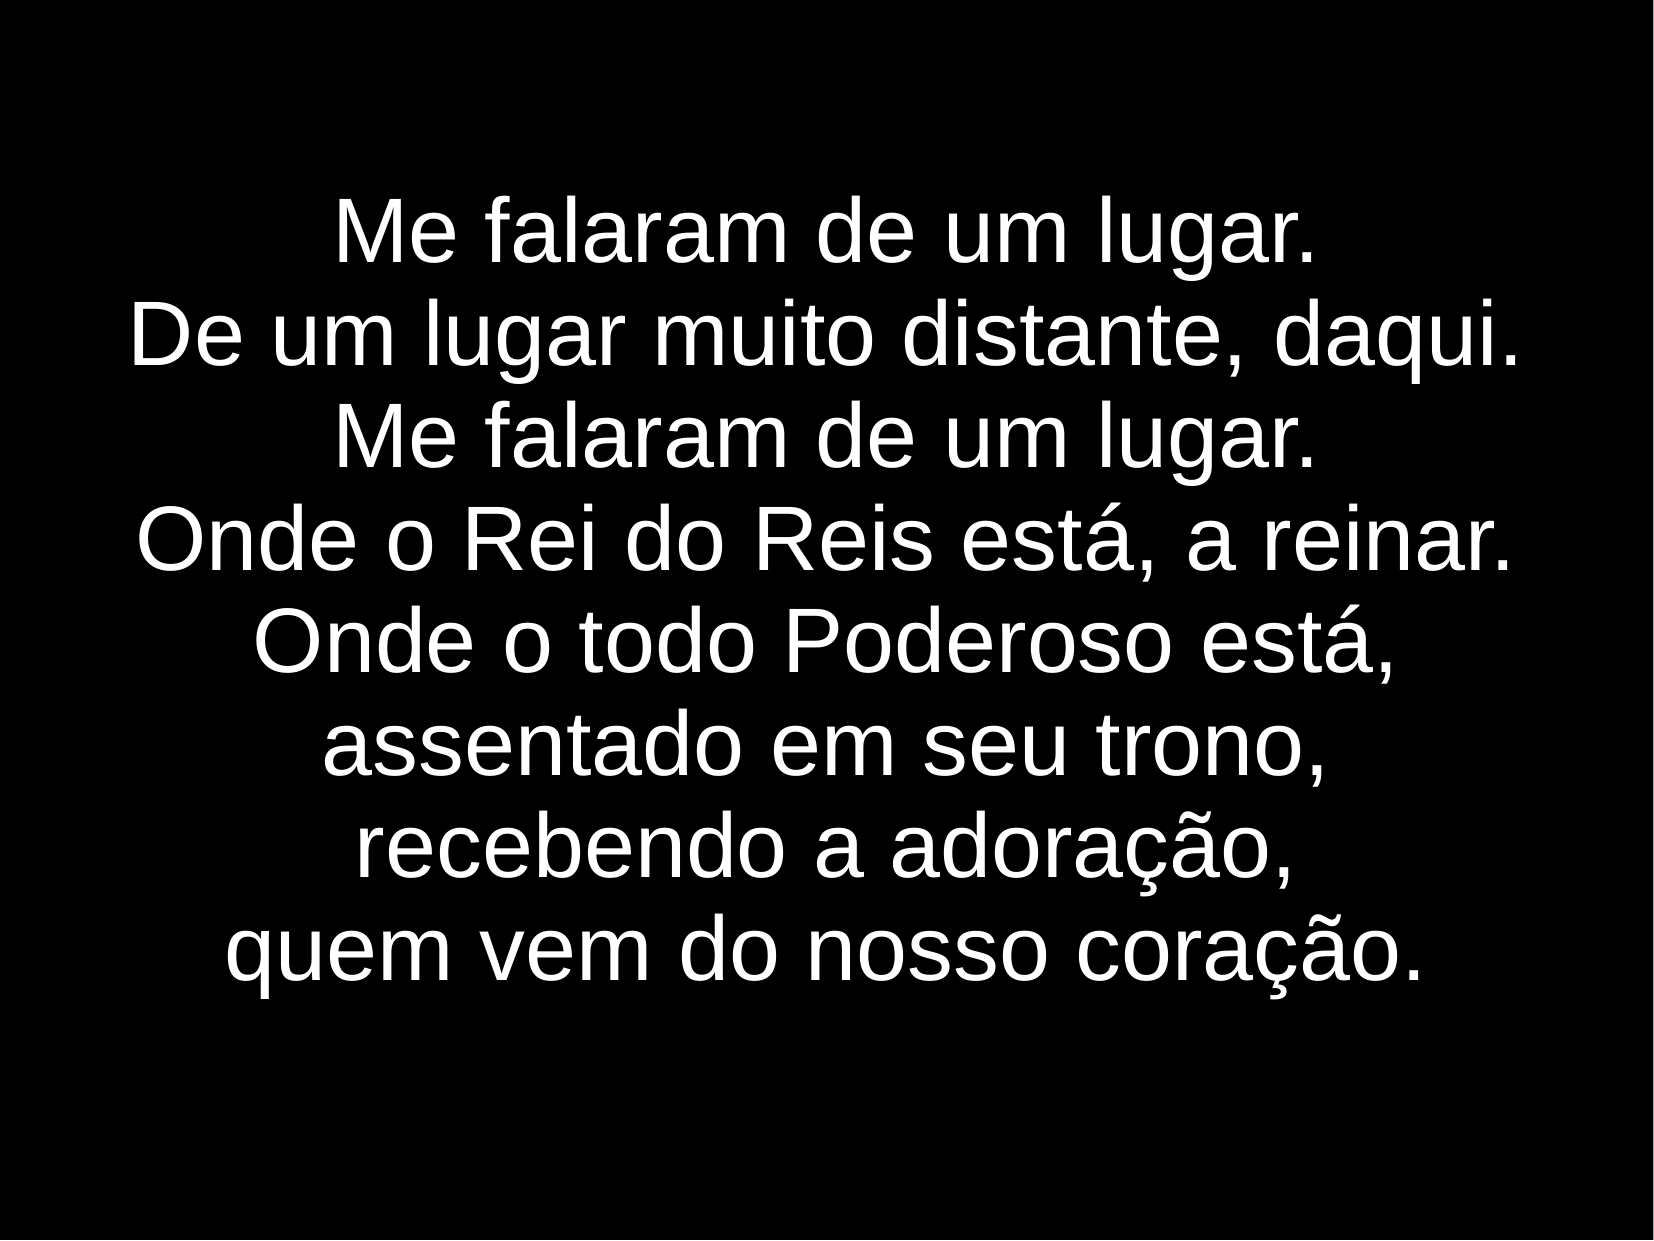

# Me falaram de um lugar.
De um lugar muito distante, daqui.
Me falaram de um lugar.
Onde o Rei do Reis está, a reinar.
Onde o todo Poderoso está,
assentado em seu trono,
recebendo a adoração,
quem vem do nosso coração.